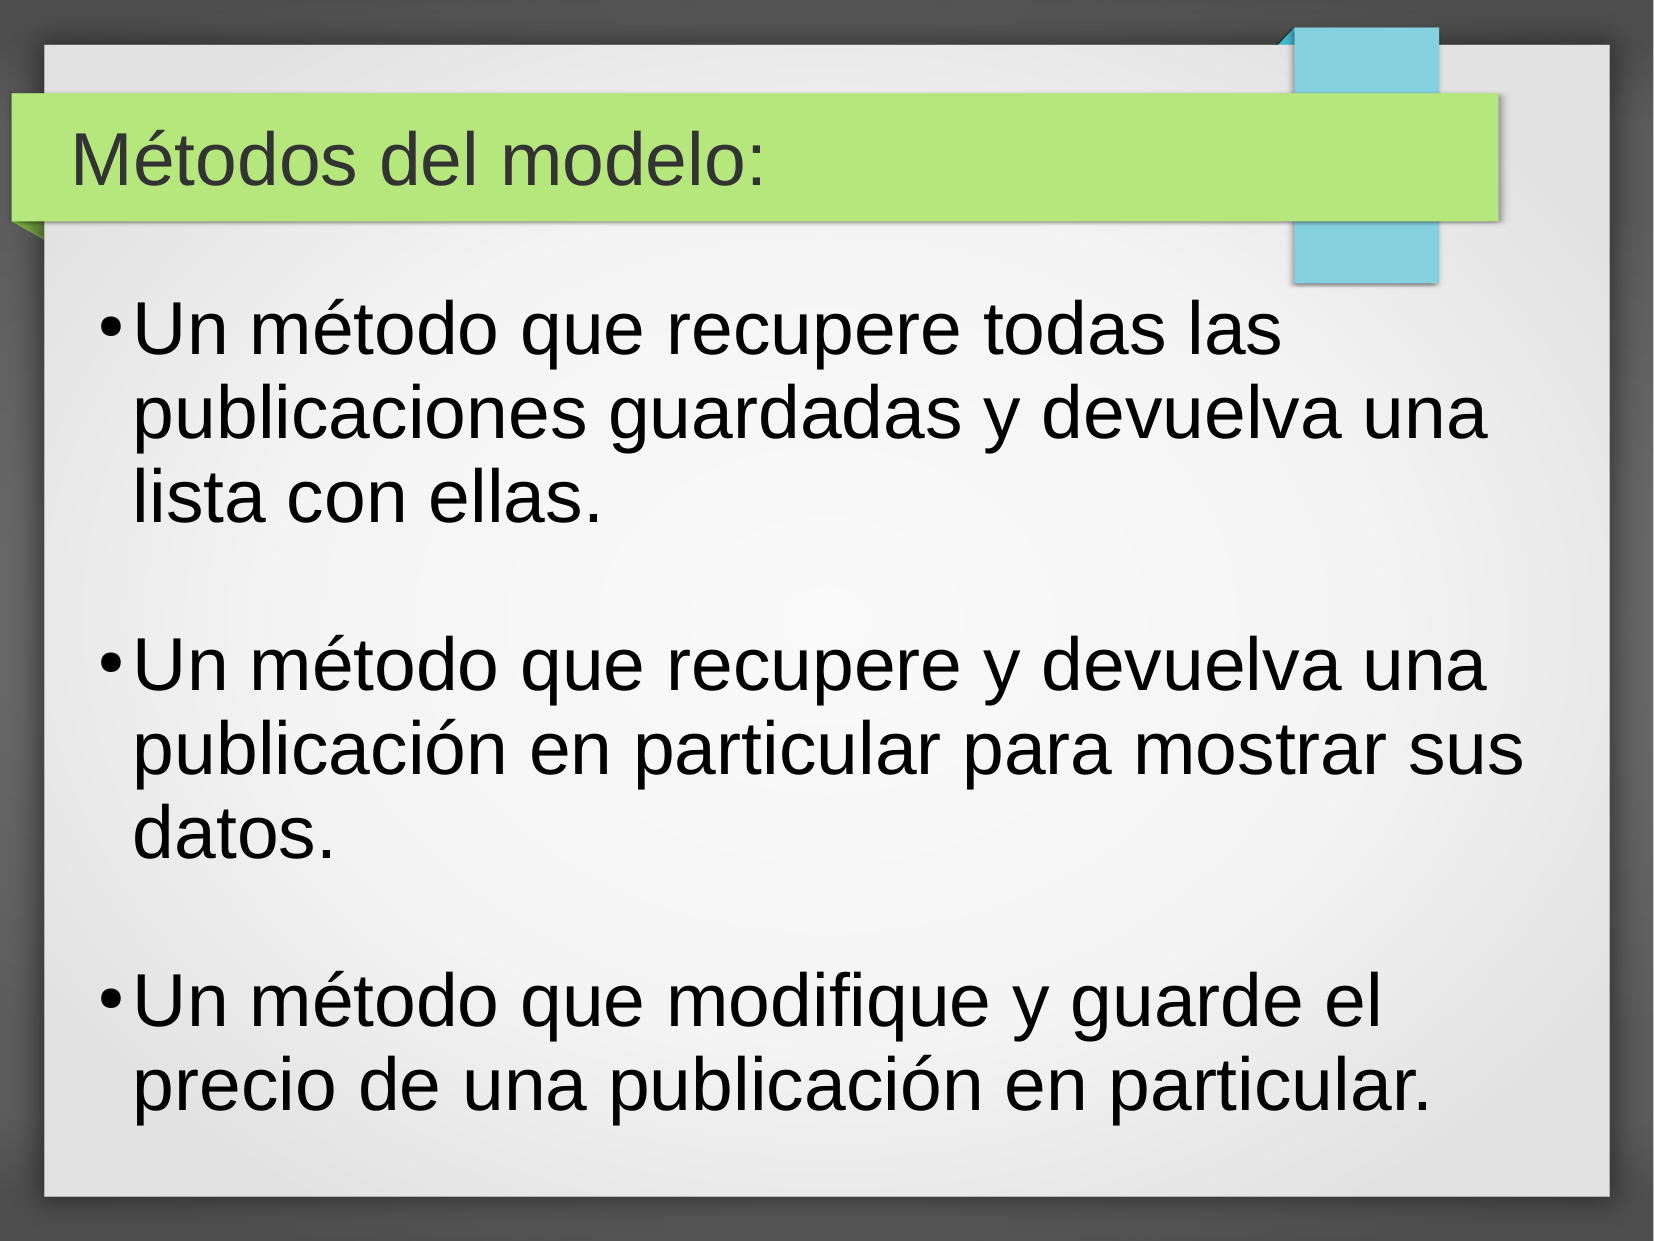

# Métodos del modelo:
Un método que recupere todas las publicaciones guardadas y devuelva una lista con ellas.
Un método que recupere y devuelva una publicación en particular para mostrar sus datos.
Un método que modifique y guarde el precio de una publicación en particular.